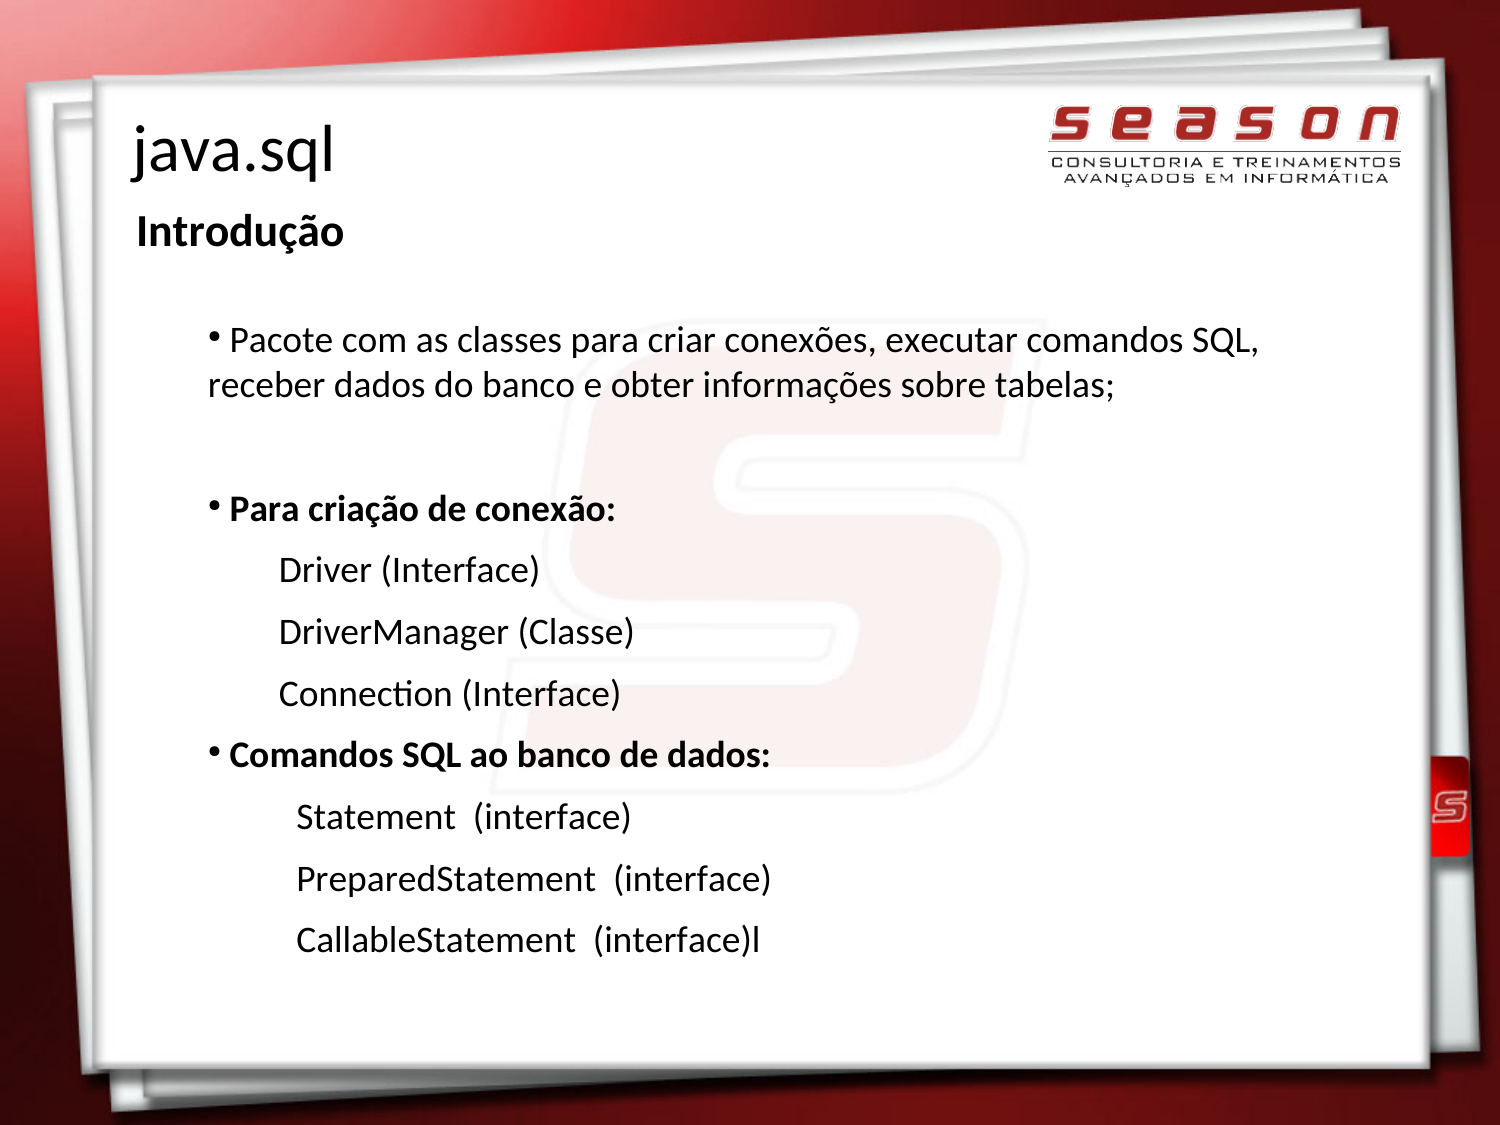

# java.sql
Introdução
 Pacote com as classes para criar conexões, executar comandos SQL, receber dados do banco e obter informações sobre tabelas;
 Para criação de conexão:
Driver (Interface)
DriverManager (Classe)
Connection (Interface)
 Comandos SQL ao banco de dados:
Statement (interface)
PreparedStatement (interface)
CallableStatement (interface)l